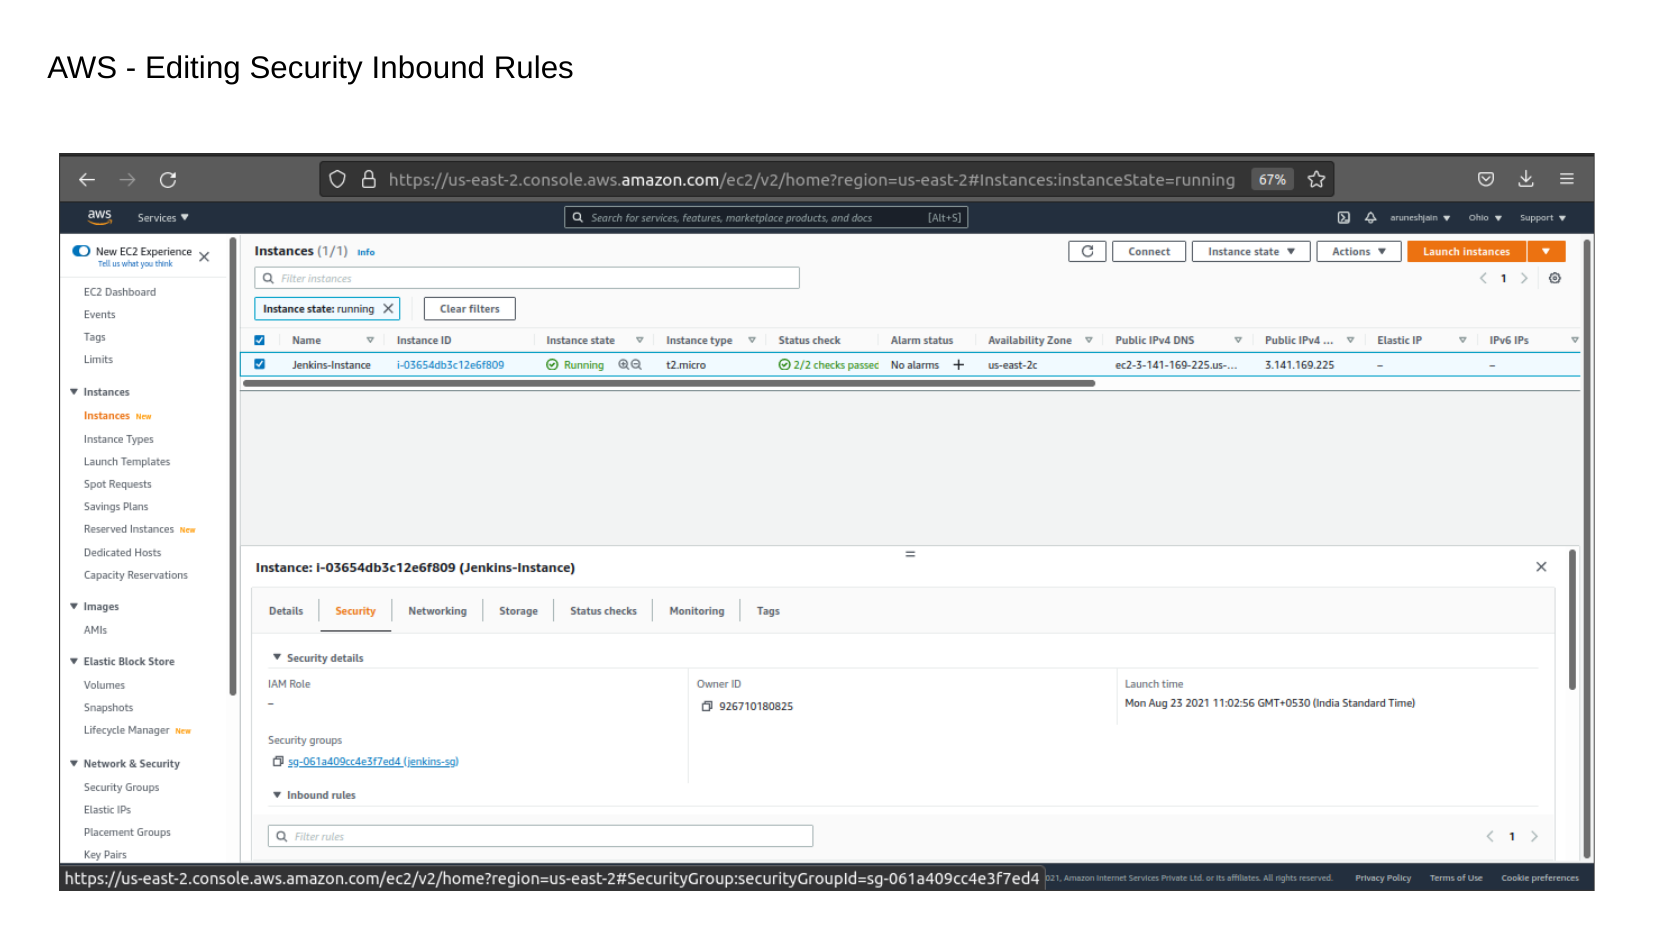

# AWS - Editing Security Inbound Rules